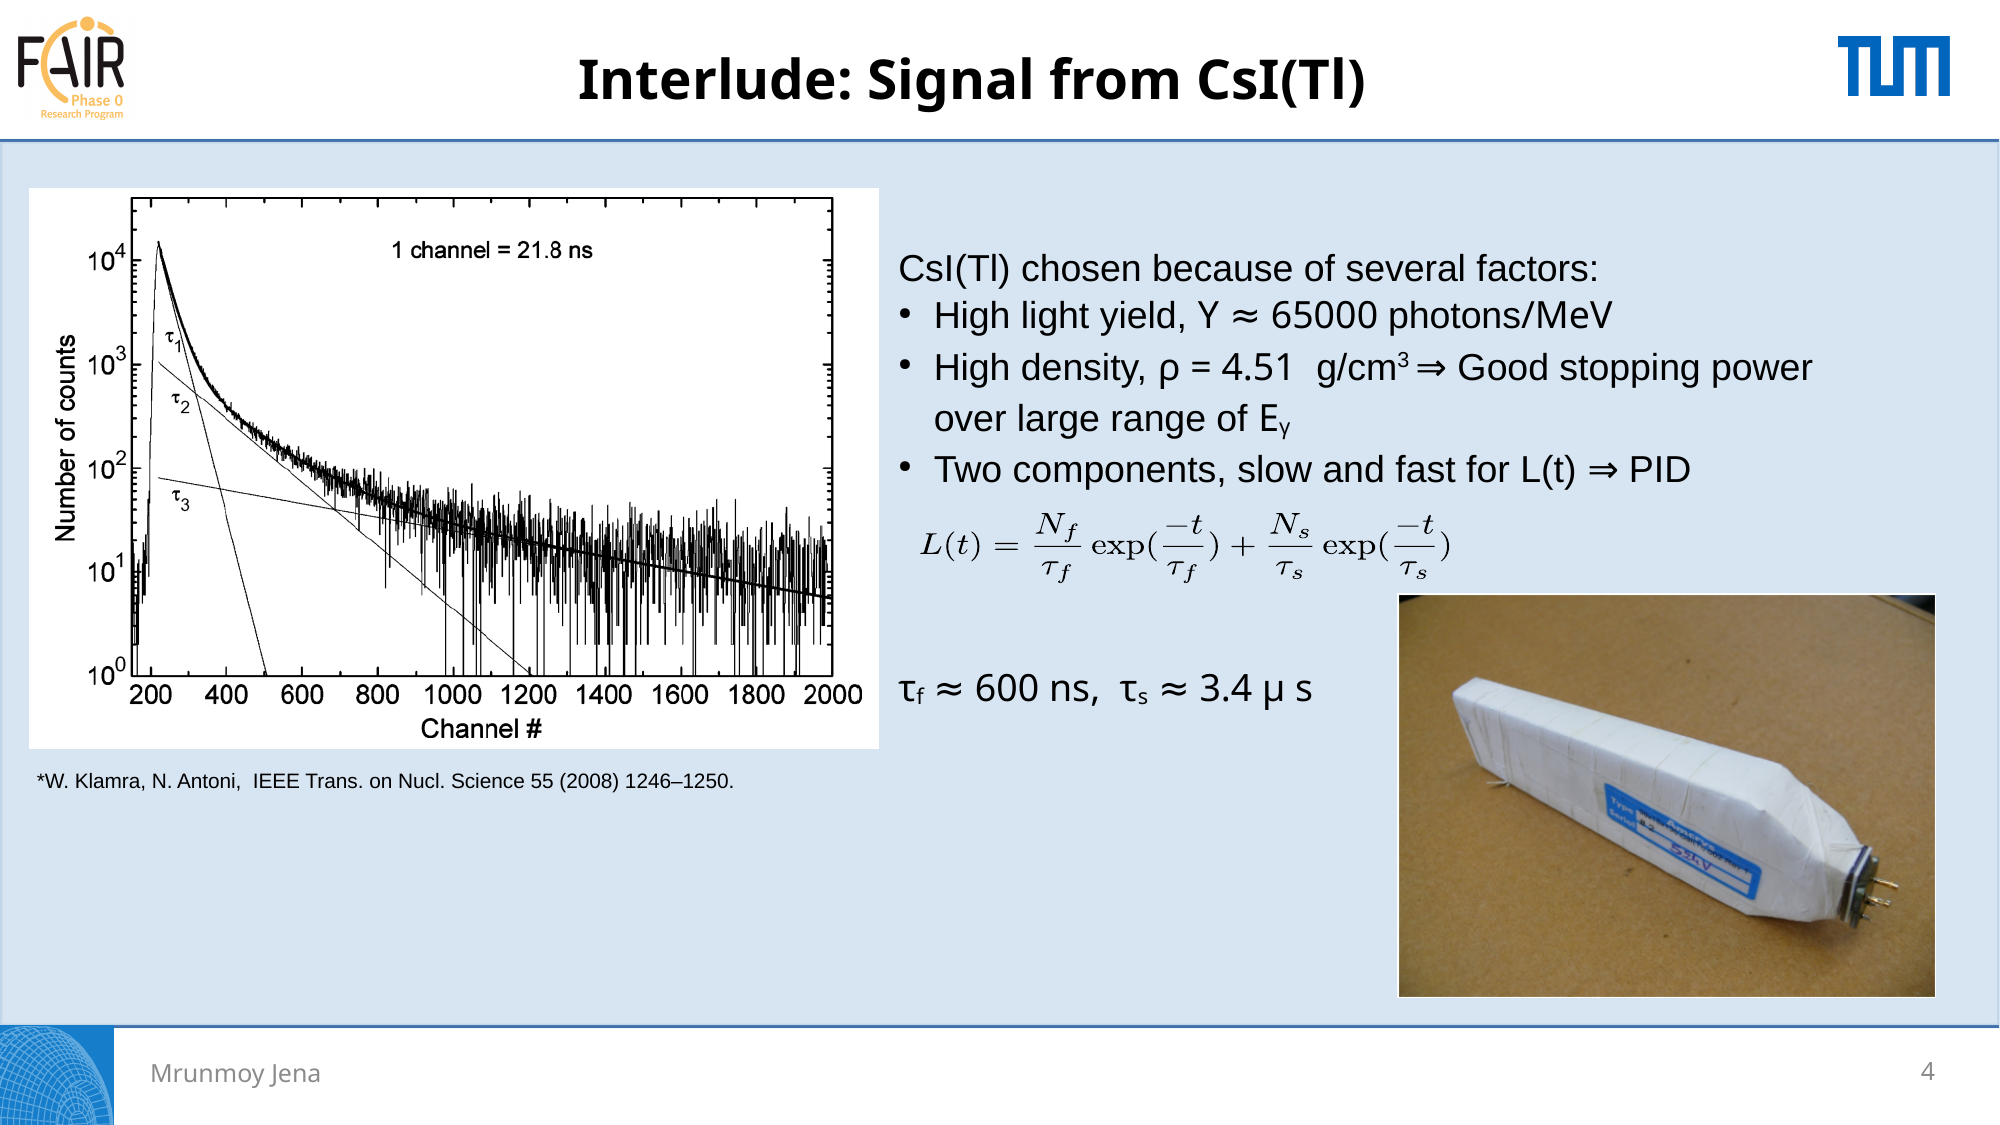

# Interlude: Signal from CsI(Tl)
CsI(Tl) chosen because of several factors:
High light yield, Y ≈ 65000 photons/MeV
High density, ρ = 4.51 g/cm3 ⇒ Good stopping power over large range of Eγ
Two components, slow and fast for L(t) ⇒ PID
τf ≈ 600 ns, τs ≈ 3.4 μ s
*W. Klamra, N. Antoni, IEEE Trans. on Nucl. Science 55 (2008) 1246–1250.
4